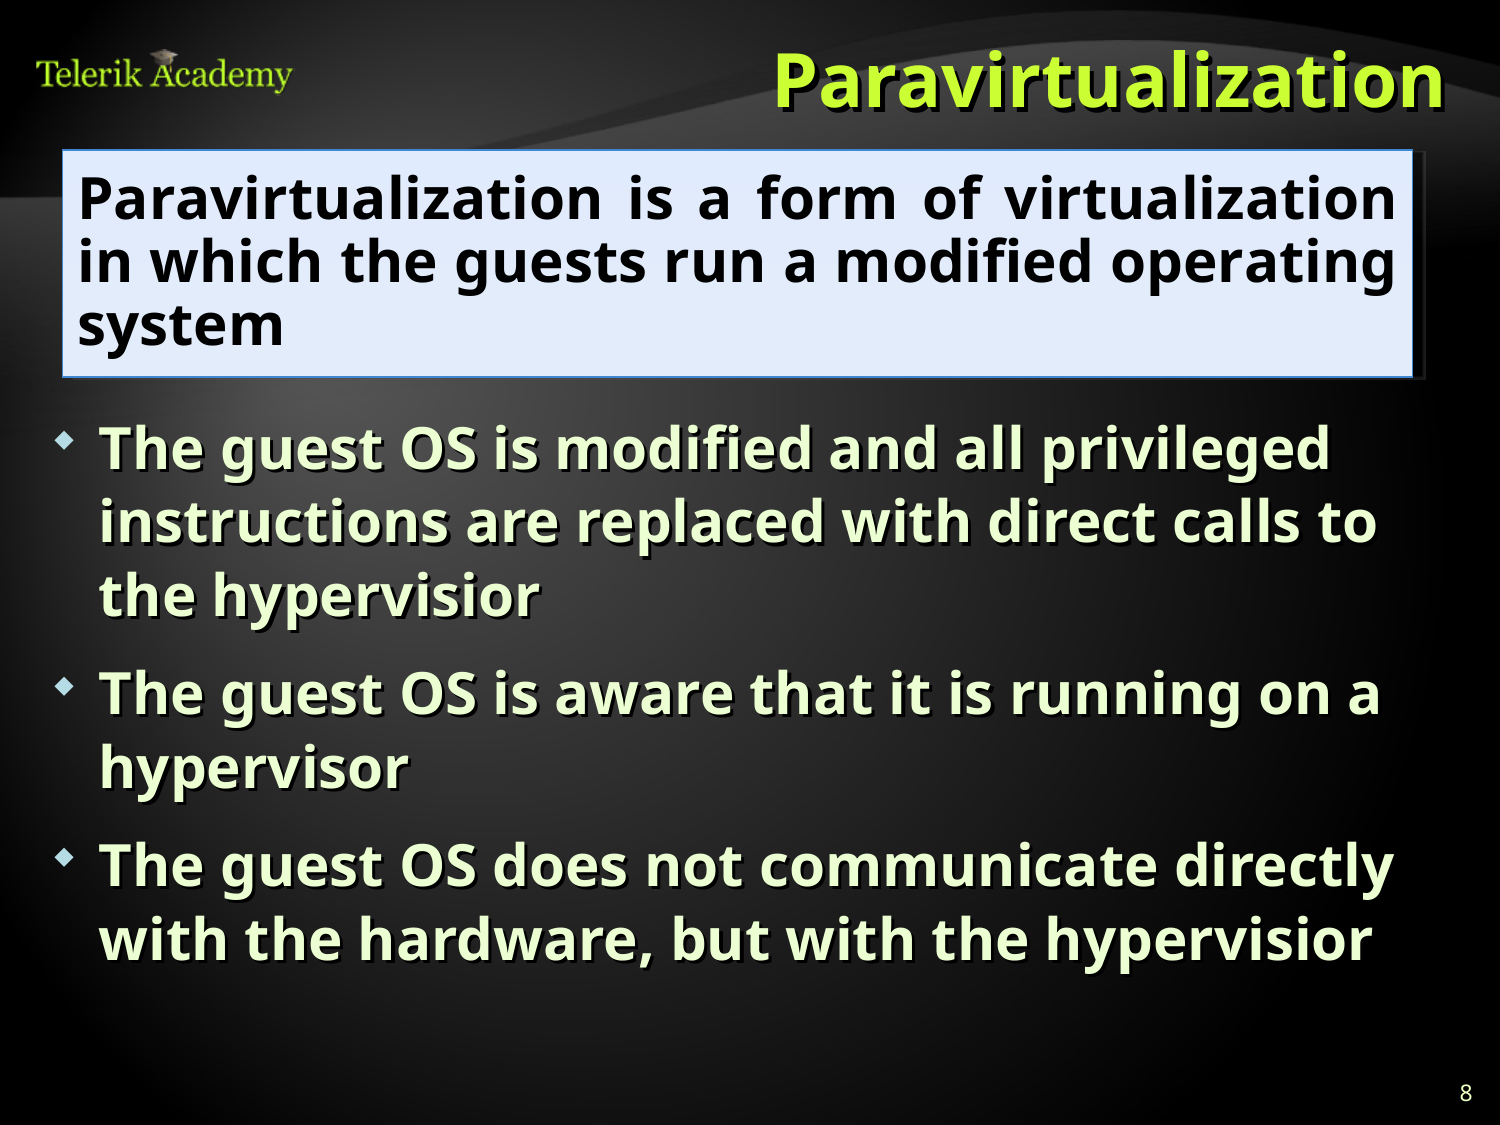

# Paravirtualization
Paravirtualization is a form of virtualization in which the guests run a modified operating system
The guest OS is modified and all privileged instructions are replaced with direct calls to the hypervisior
The guest OS is aware that it is running on a hypervisor
The guest OS does not communicate directly with the hardware, but with the hypervisior